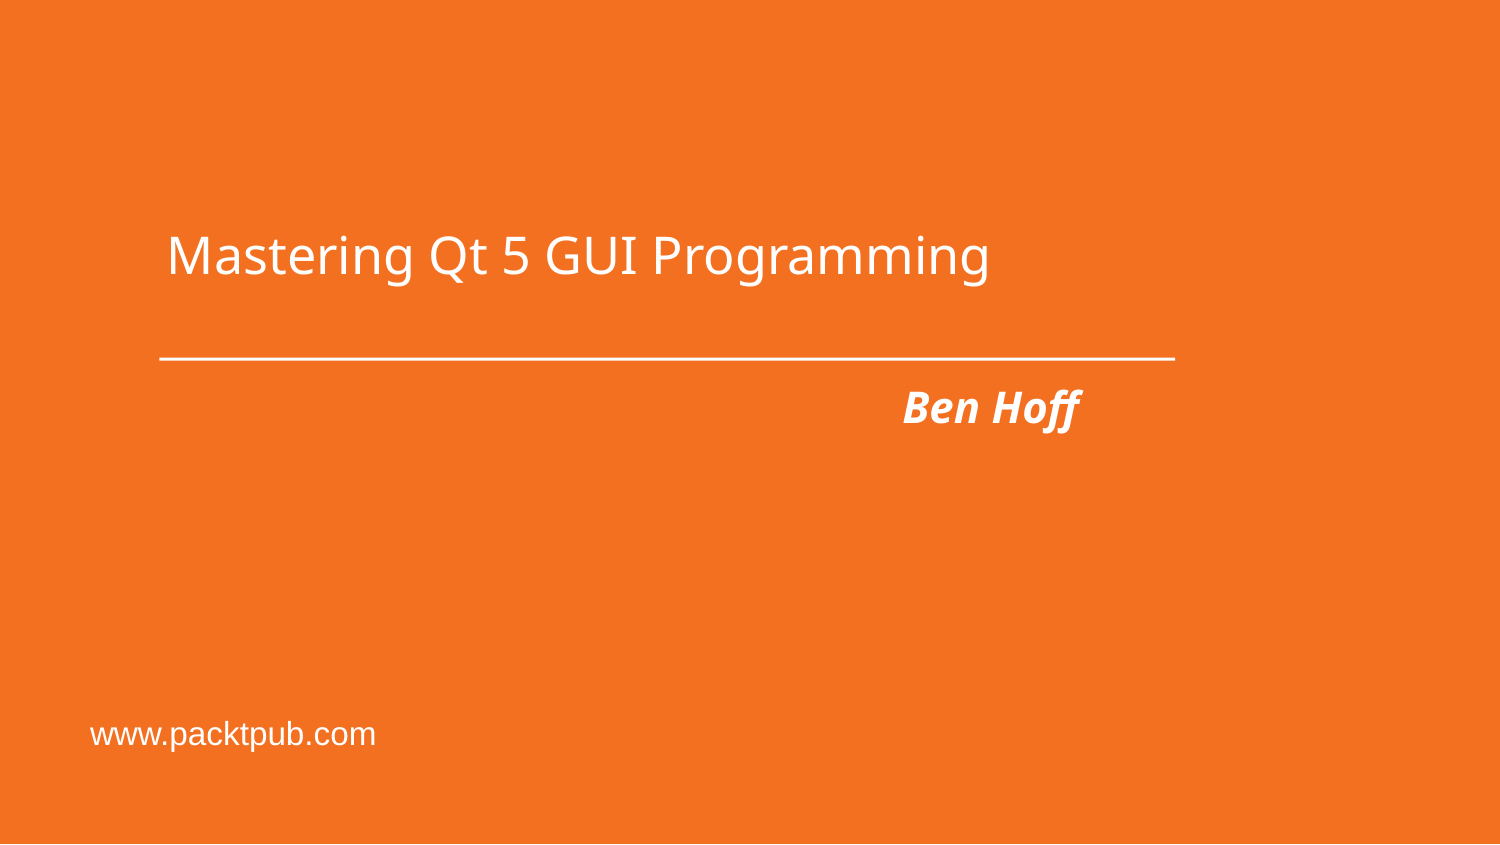

Mastering Qt 5 GUI Programming
Ben Hoff
www.packtpub.com